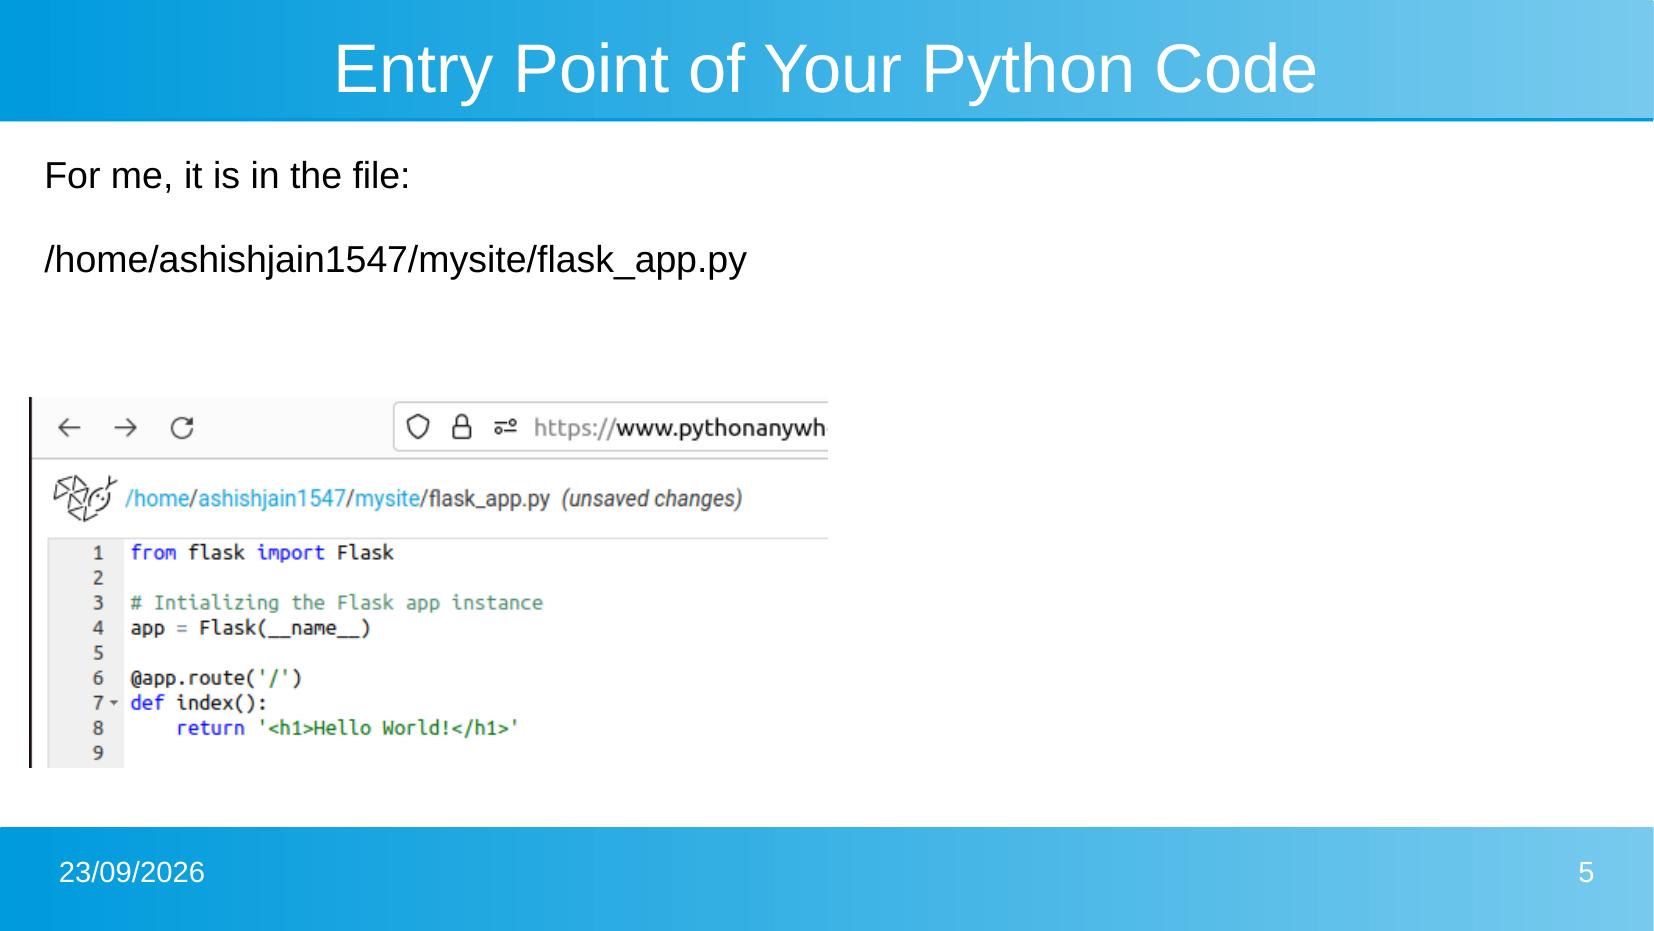

# Entry Point of Your Python Code
For me, it is in the file:
/home/ashishjain1547/mysite/flask_app.py
5